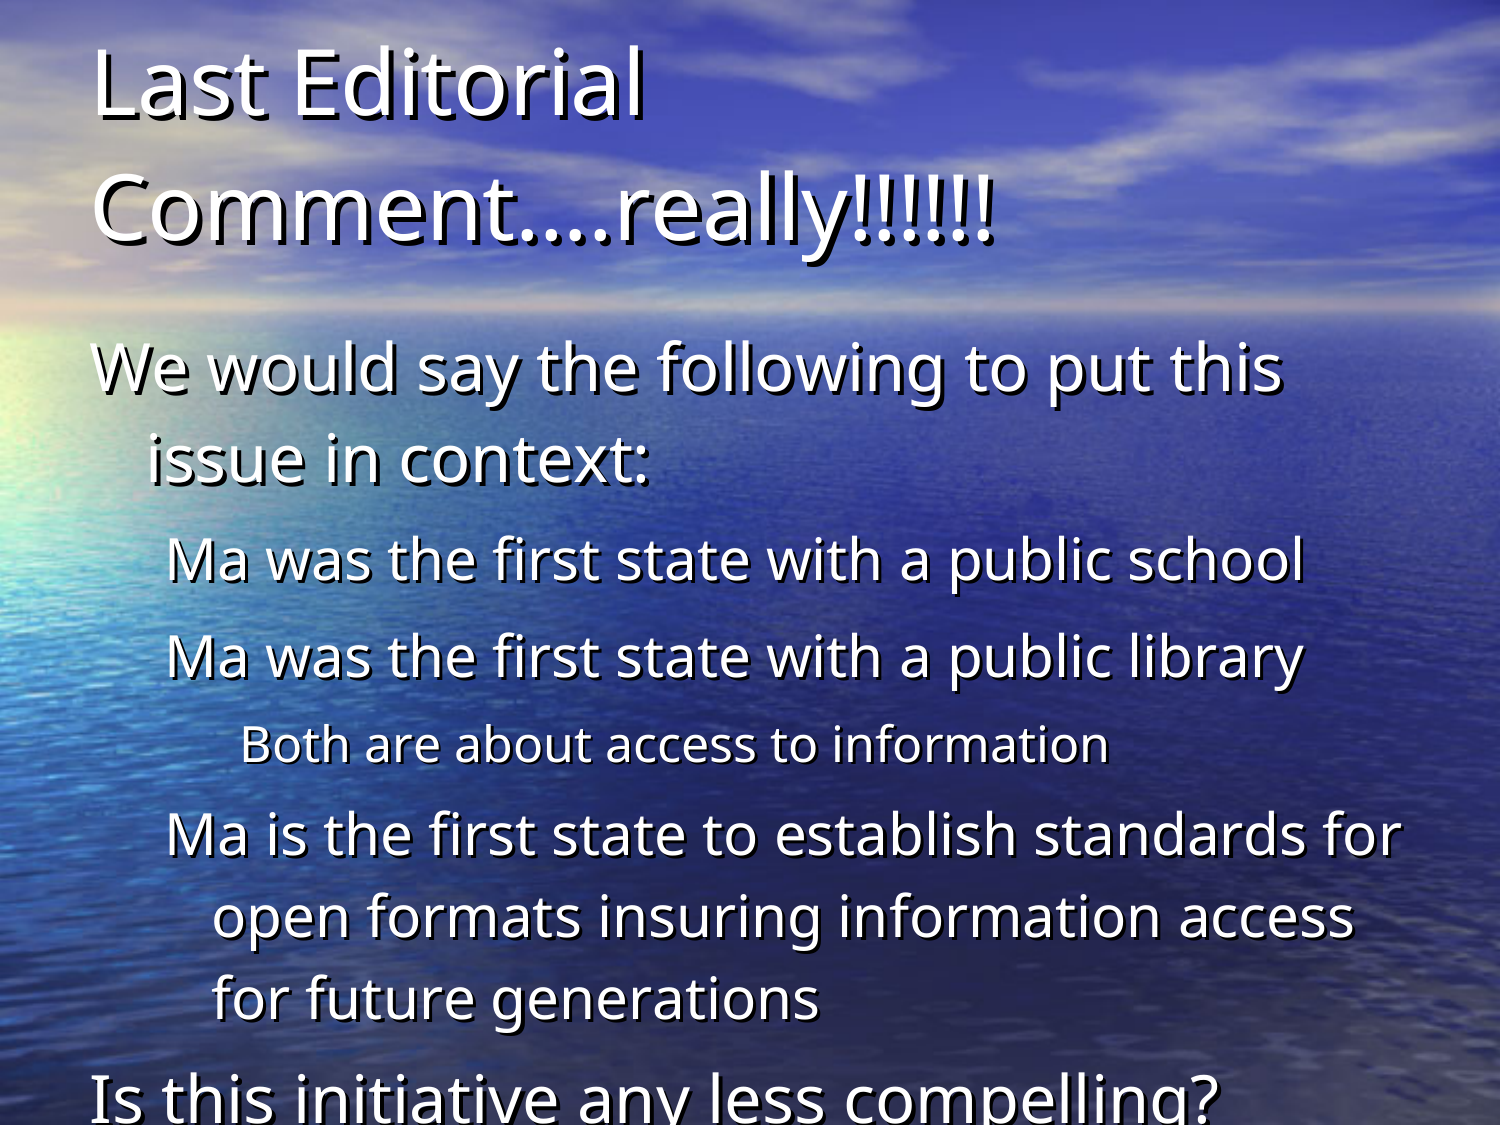

# Last Editorial Comment….really!!!!!!
We would say the following to put this issue in context:
Ma was the first state with a public school
Ma was the first state with a public library
Both are about access to information
Ma is the first state to establish standards for open formats insuring information access for future generations
Is this initiative any less compelling?